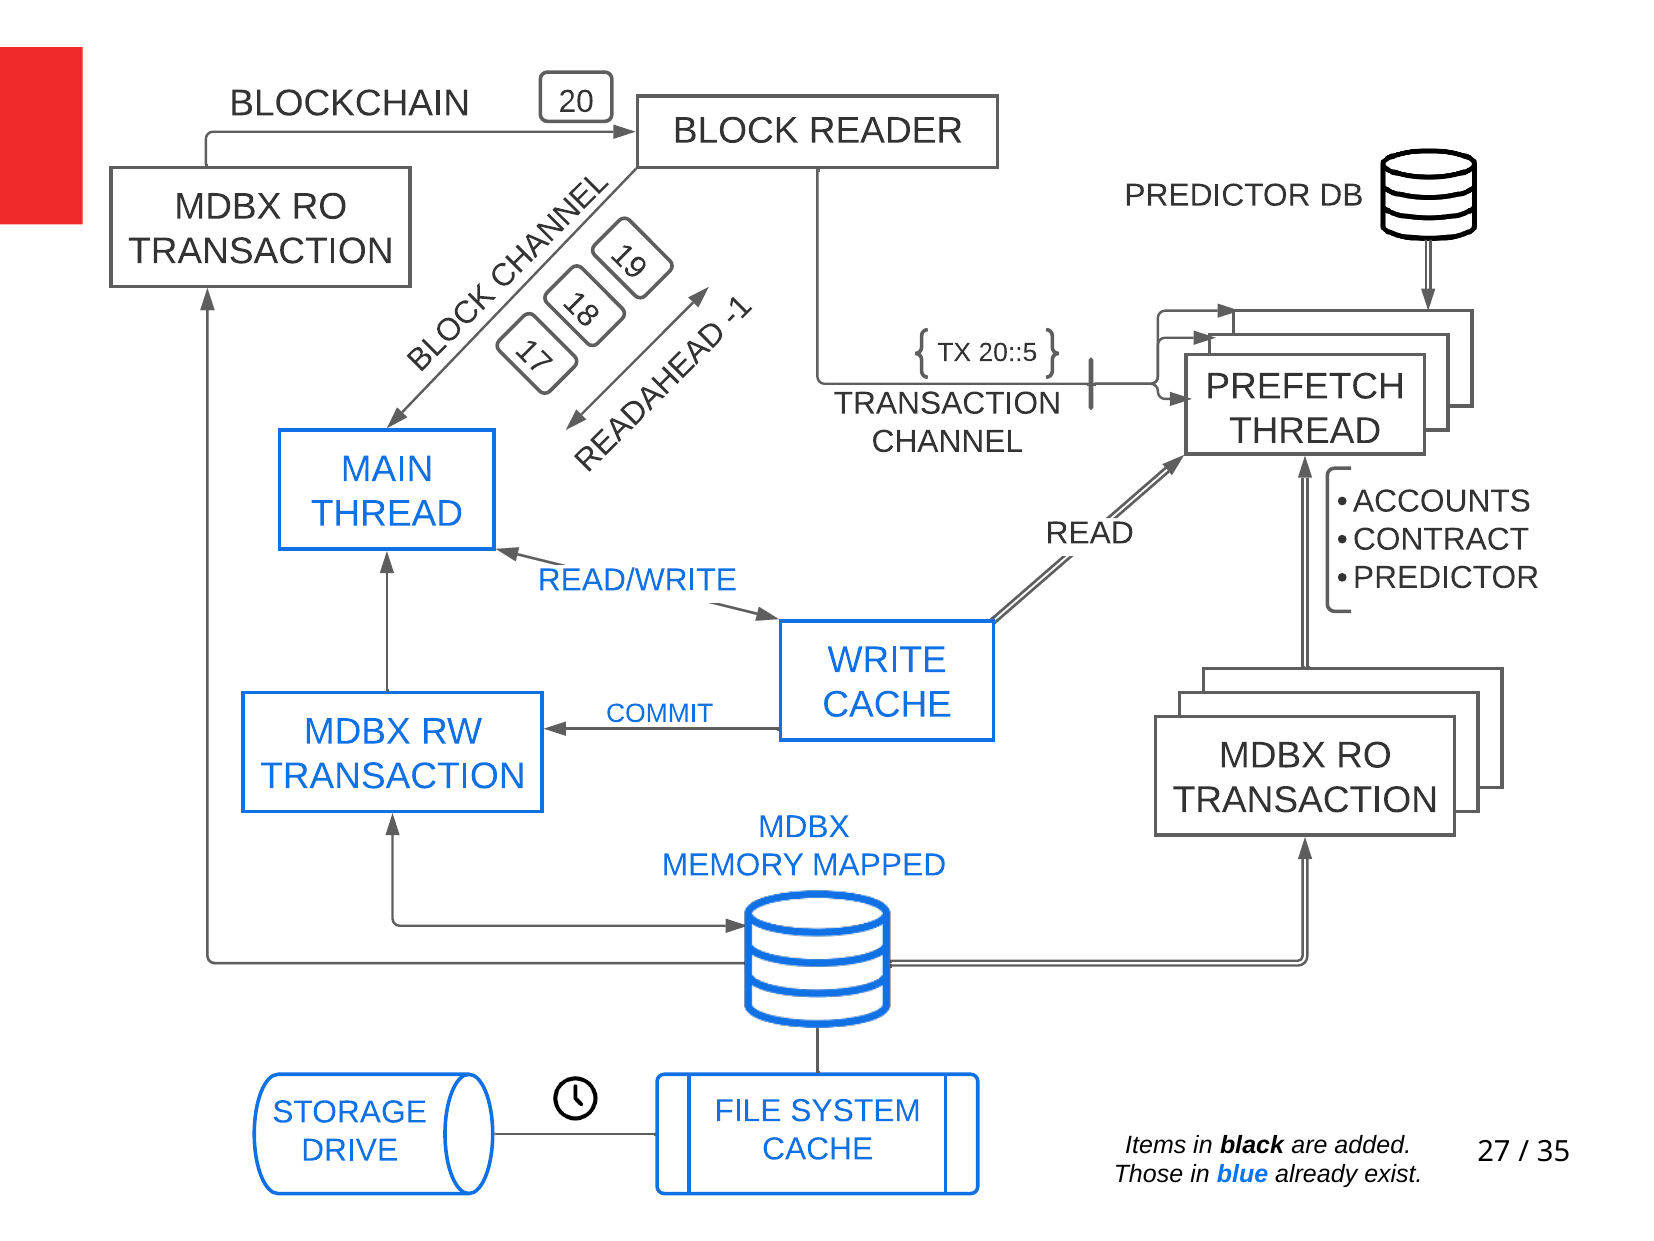

Items in black are added.
Those in blue already exist.
27